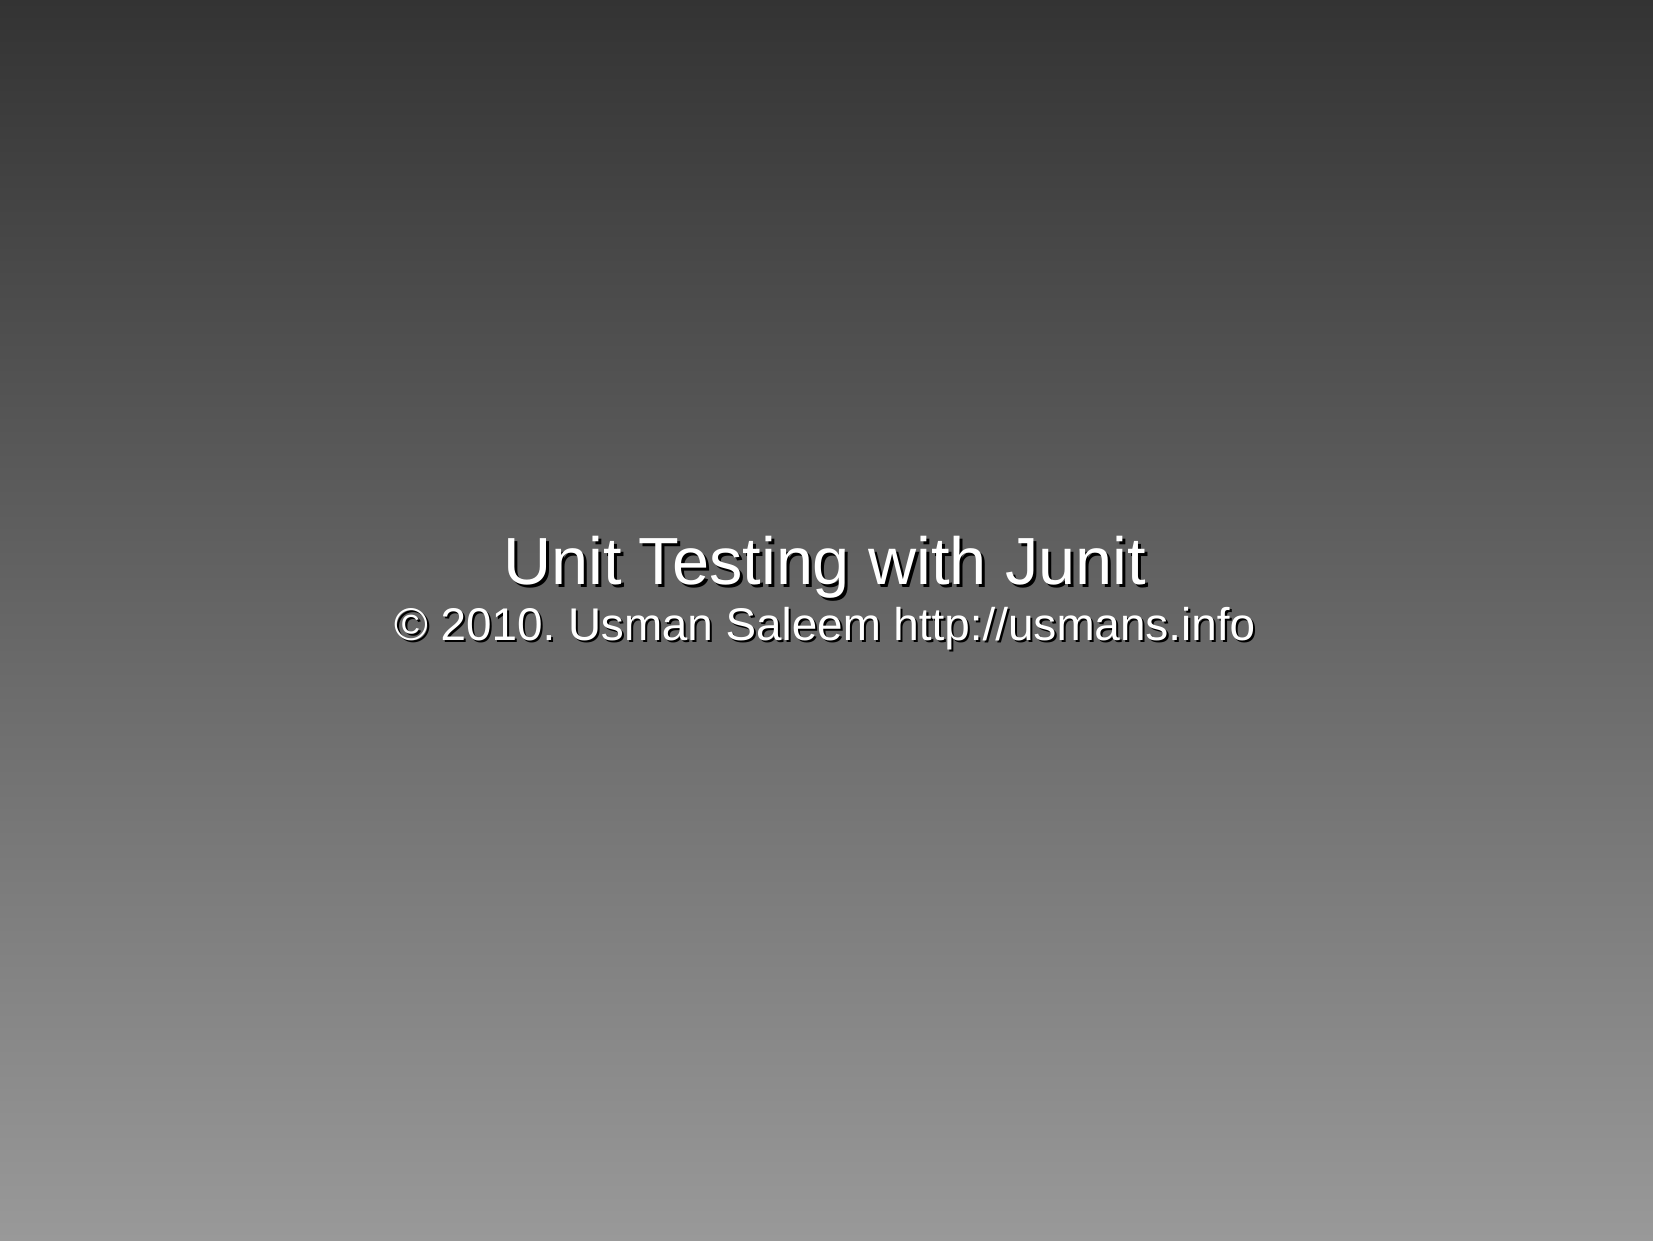

# Unit Testing with Junit
© 2010. Usman Saleem http://usmans.info